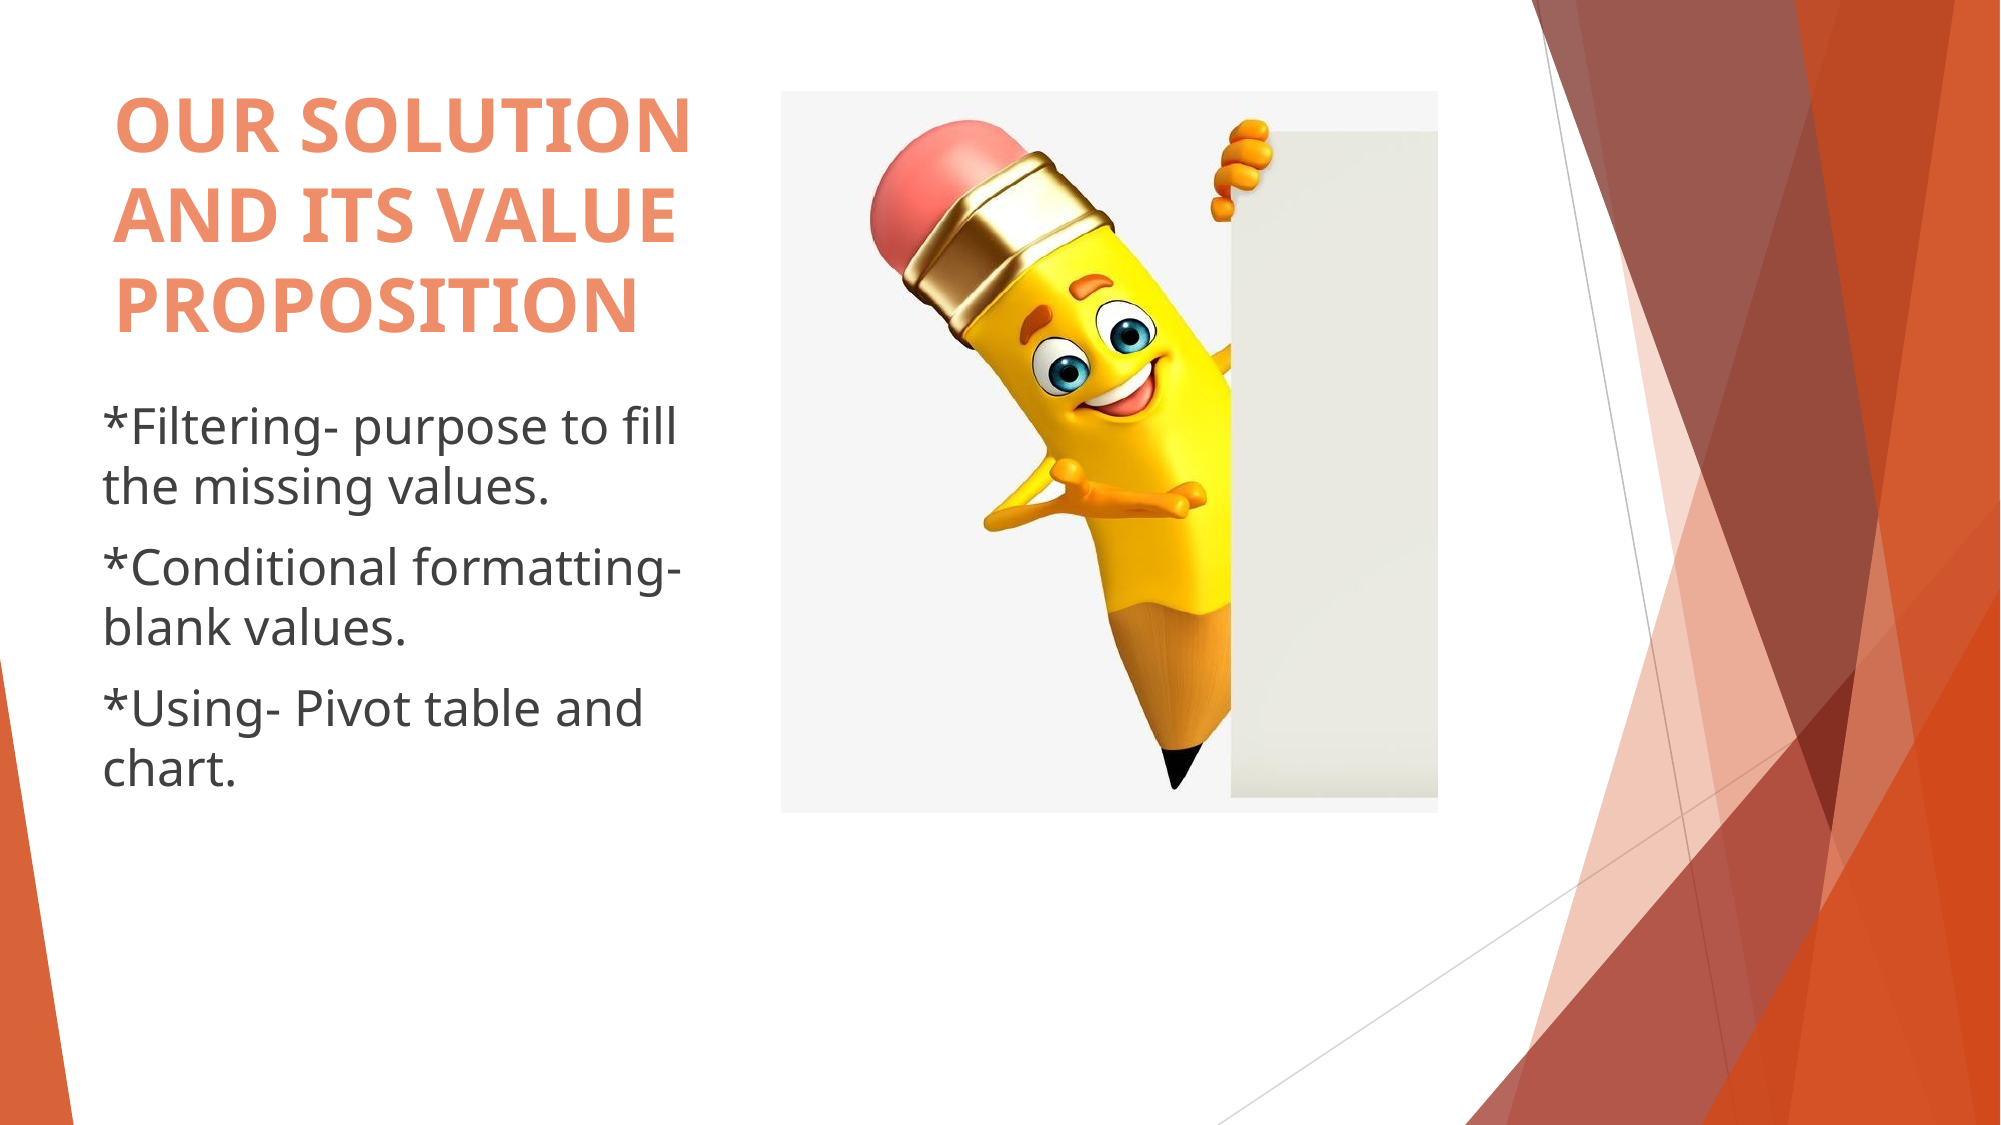

# OUR SOLUTION AND ITS VALUE PROPOSITION
*Filtering- purpose to fill the missing values.
*Conditional formatting- blank values.
*Using- Pivot table and chart.